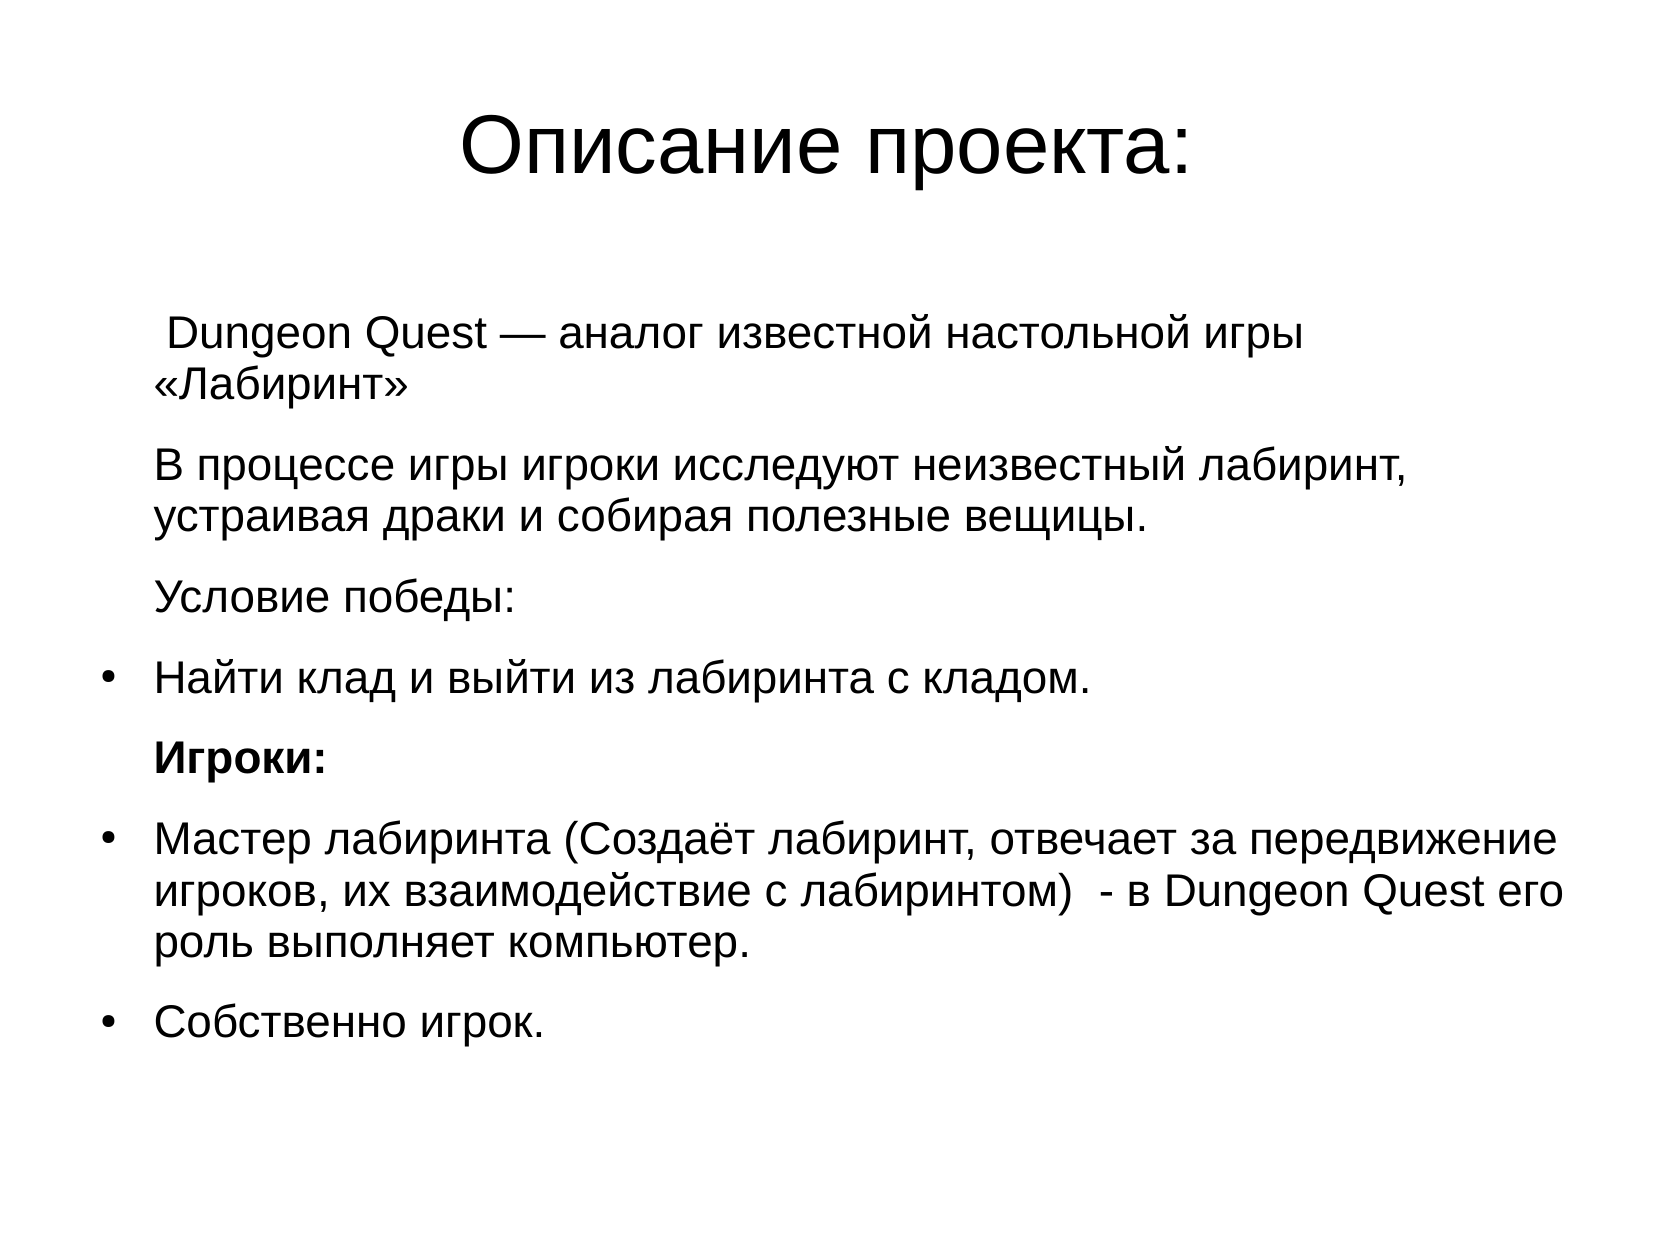

# Описание проекта:
 Dungeon Quest — аналог известной настольной игры «Лабиринт»
В процессе игры игроки исследуют неизвестный лабиринт, устраивая драки и собирая полезные вещицы.
Условие победы:
Найти клад и выйти из лабиринта с кладом.
Игроки:
Мастер лабиринта (Создаёт лабиринт, отвечает за передвижение игроков, их взаимодействие с лабиринтом) - в Dungeon Quest его роль выполняет компьютер.
Собственно игрок.